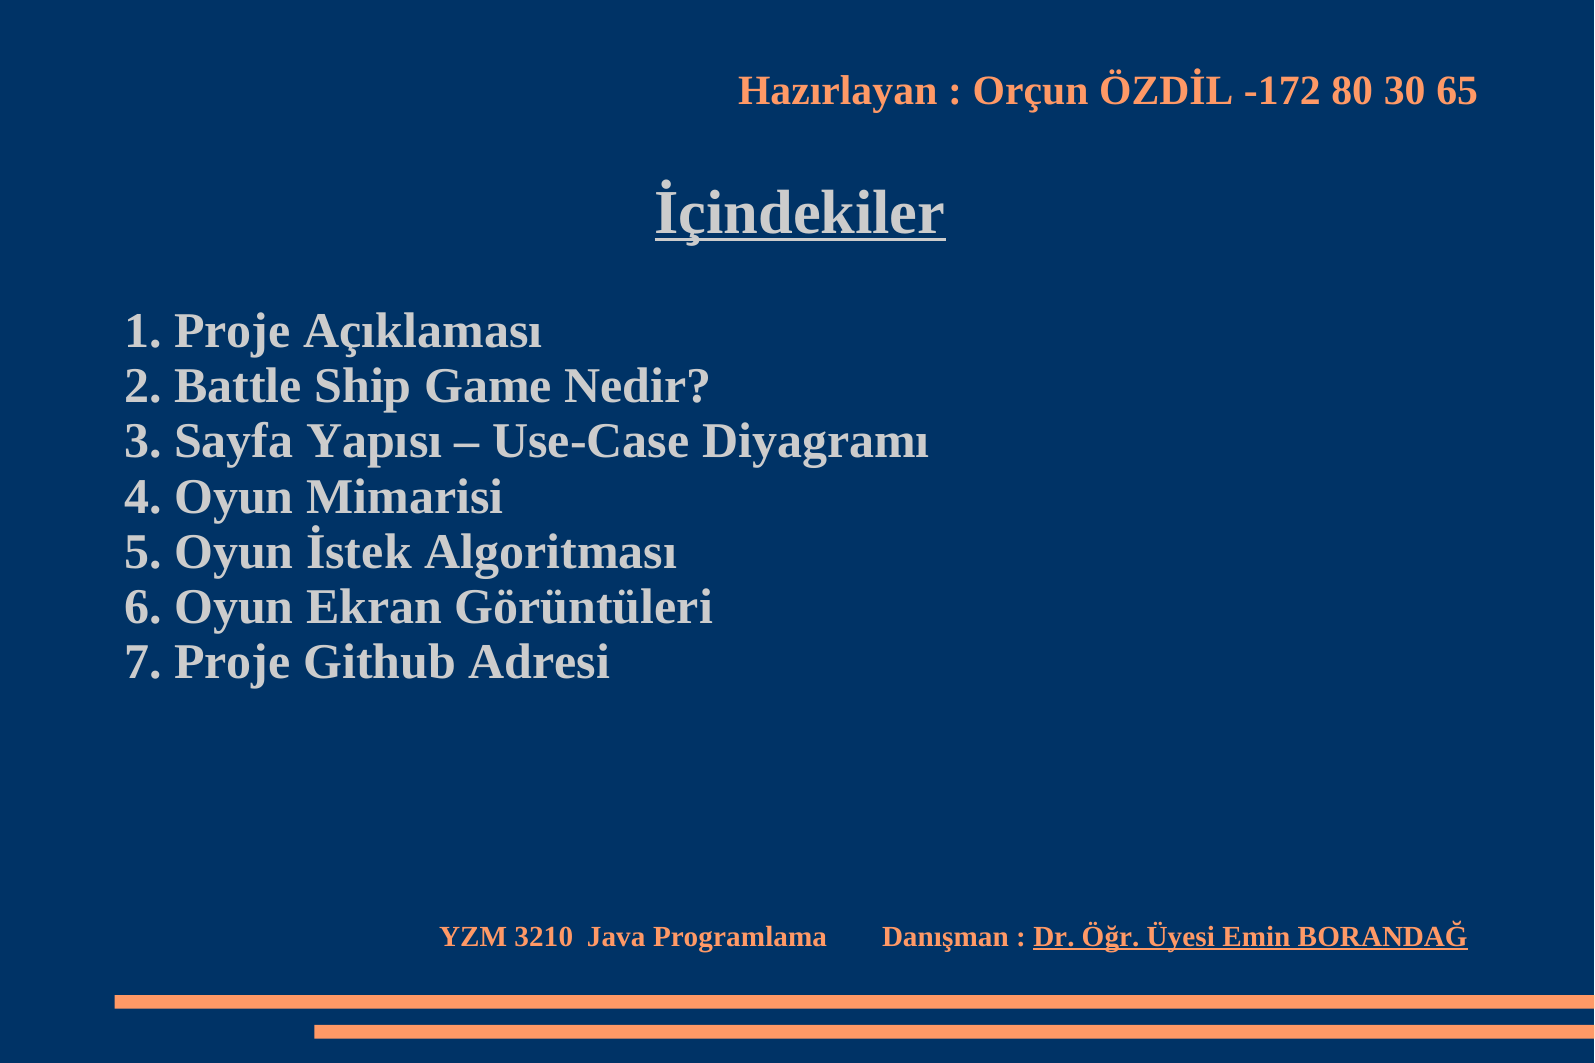

# Hazırlayan : Orçun ÖZDİL -172 80 30 65
İçindekiler
1. Proje Açıklaması
2. Battle Ship Game Nedir?
3. Sayfa Yapısı – Use-Case Diyagramı
4. Oyun Mimarisi
5. Oyun İstek Algoritması
6. Oyun Ekran Görüntüleri
7. Proje Github Adresi
YZM 3210	Java Programlama	Danışman : Dr. Öğr. Üyesi Emin BORANDAĞ